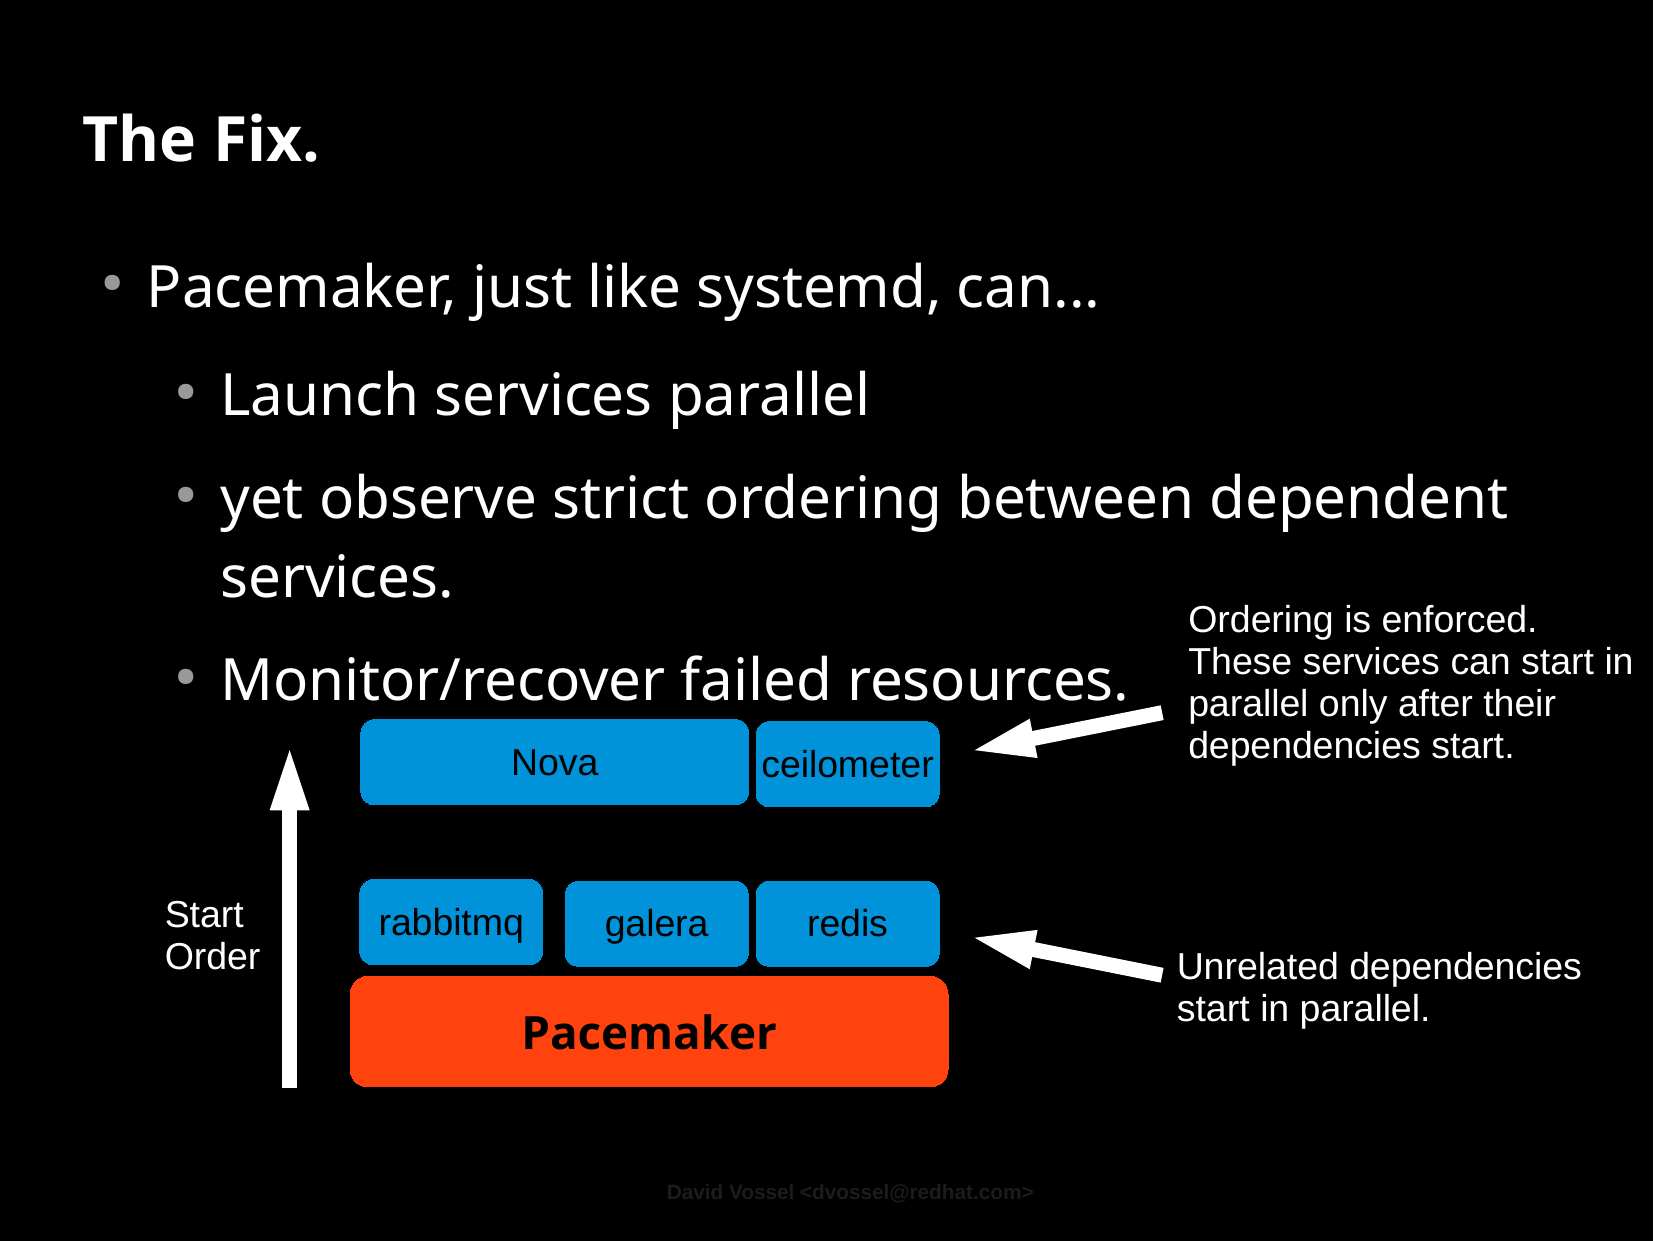

# The Fix.
Pacemaker, just like systemd, can...
Launch services parallel
yet observe strict ordering between dependent services.
Monitor/recover failed resources.
Ordering is enforced. These services can start in parallel only after their dependencies start.
Nova
ceilometer
rabbitmq
galera
redis
Start Order
Unrelated dependencies start in parallel.
Pacemaker